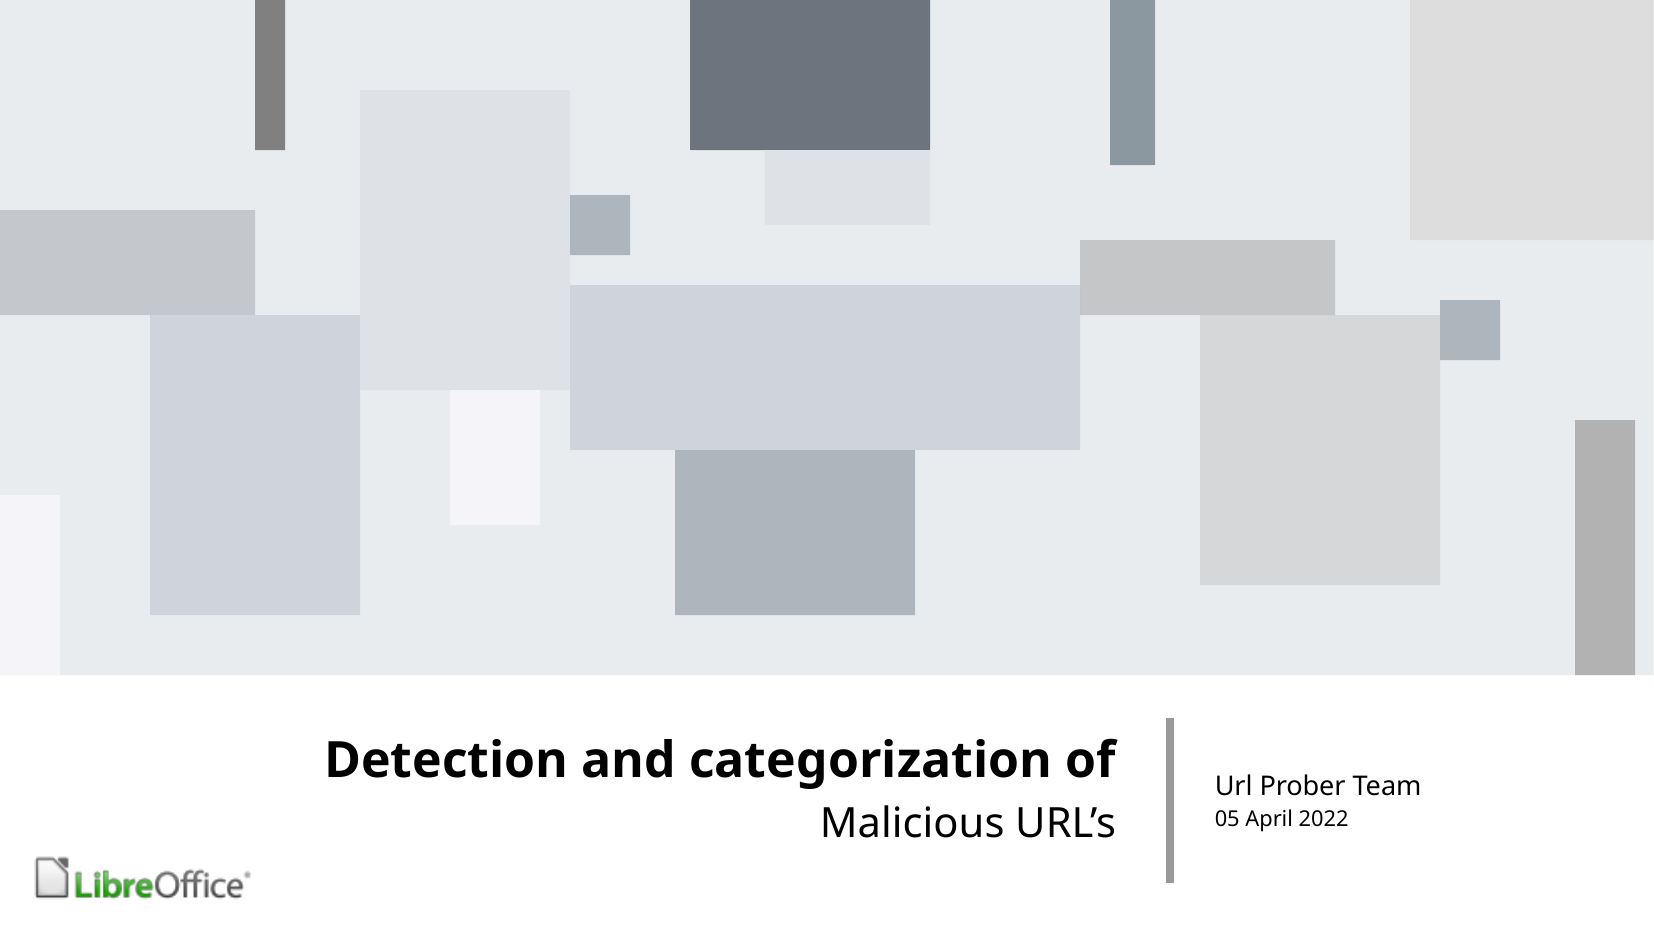

Detection and categorization of
Malicious URL’s
Url Prober Team
05 April 2022